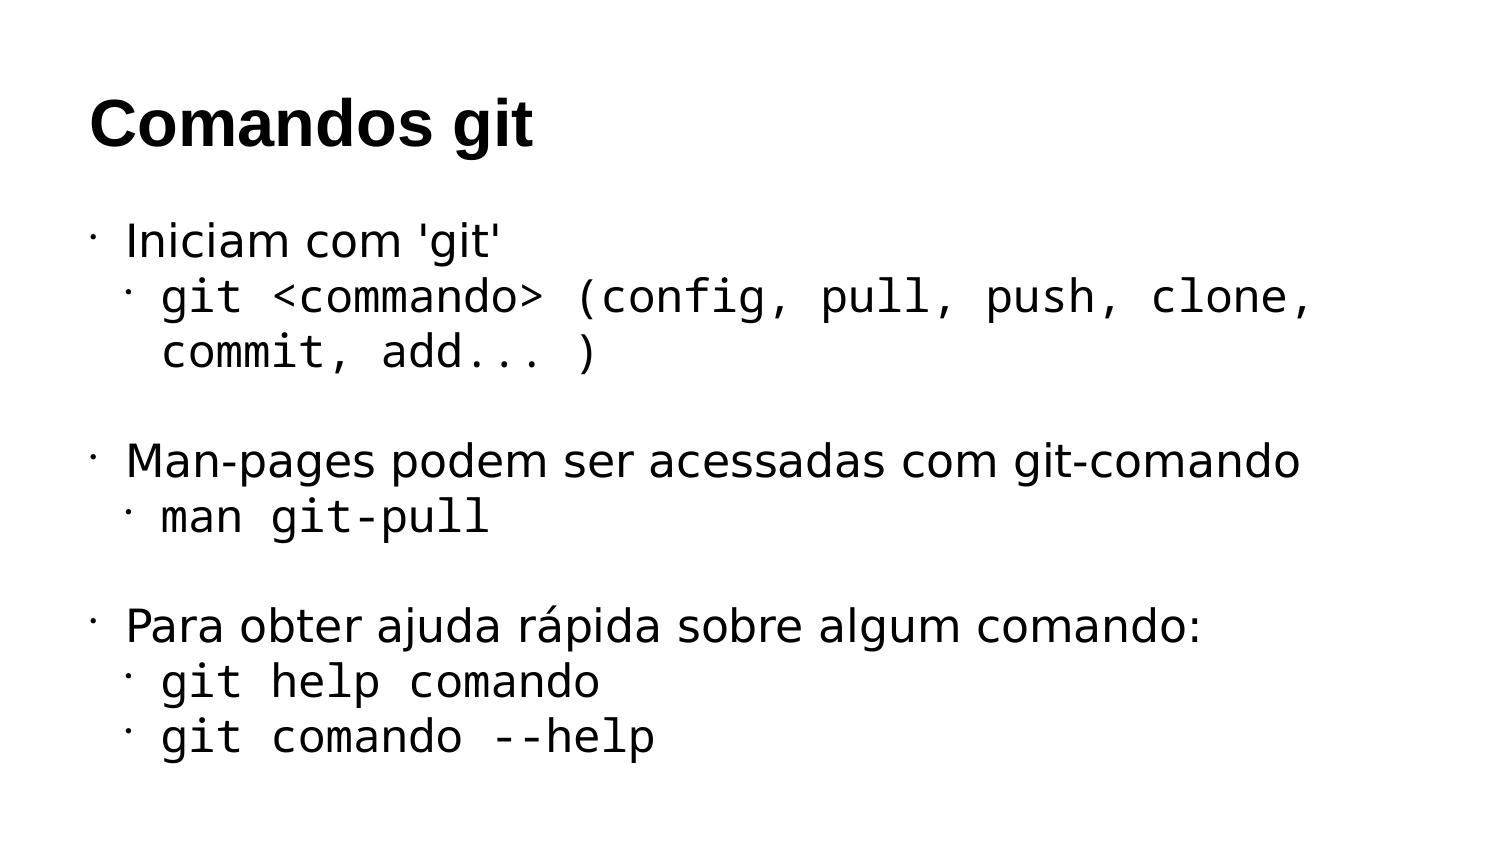

Comandos git
Iniciam com 'git'
git <commando> (config, pull, push, clone, commit, add... )
Man-pages podem ser acessadas com git-comando
man git-pull
Para obter ajuda rápida sobre algum comando:
git help comando
git comando --help